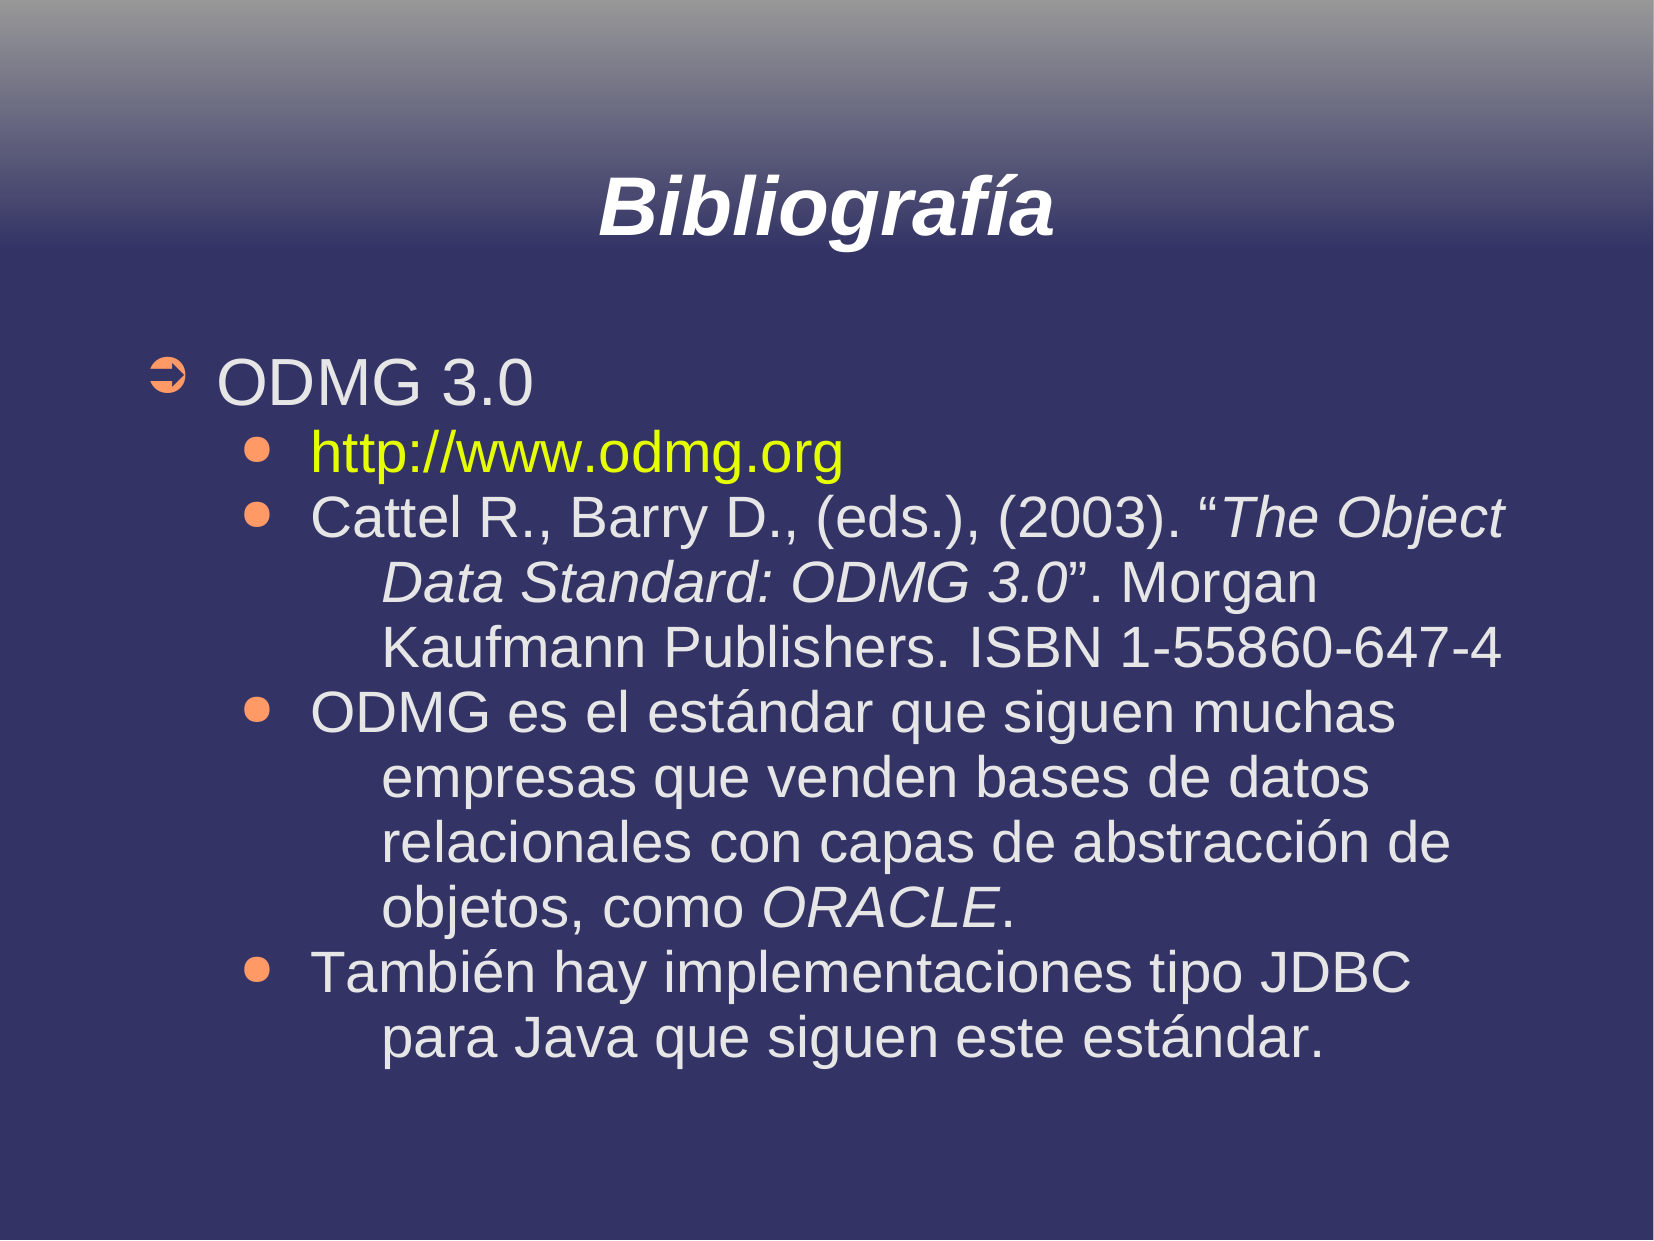

# Bibliografía
ODMG 3.0
http://www.odmg.org
Cattel R., Barry D., (eds.), (2003). “The Object Data Standard: ODMG 3.0”. Morgan Kaufmann Publishers. ISBN 1-55860-647-4
ODMG es el estándar que siguen muchas empresas que venden bases de datos relacionales con capas de abstracción de objetos, como ORACLE.
También hay implementaciones tipo JDBC para Java que siguen este estándar.